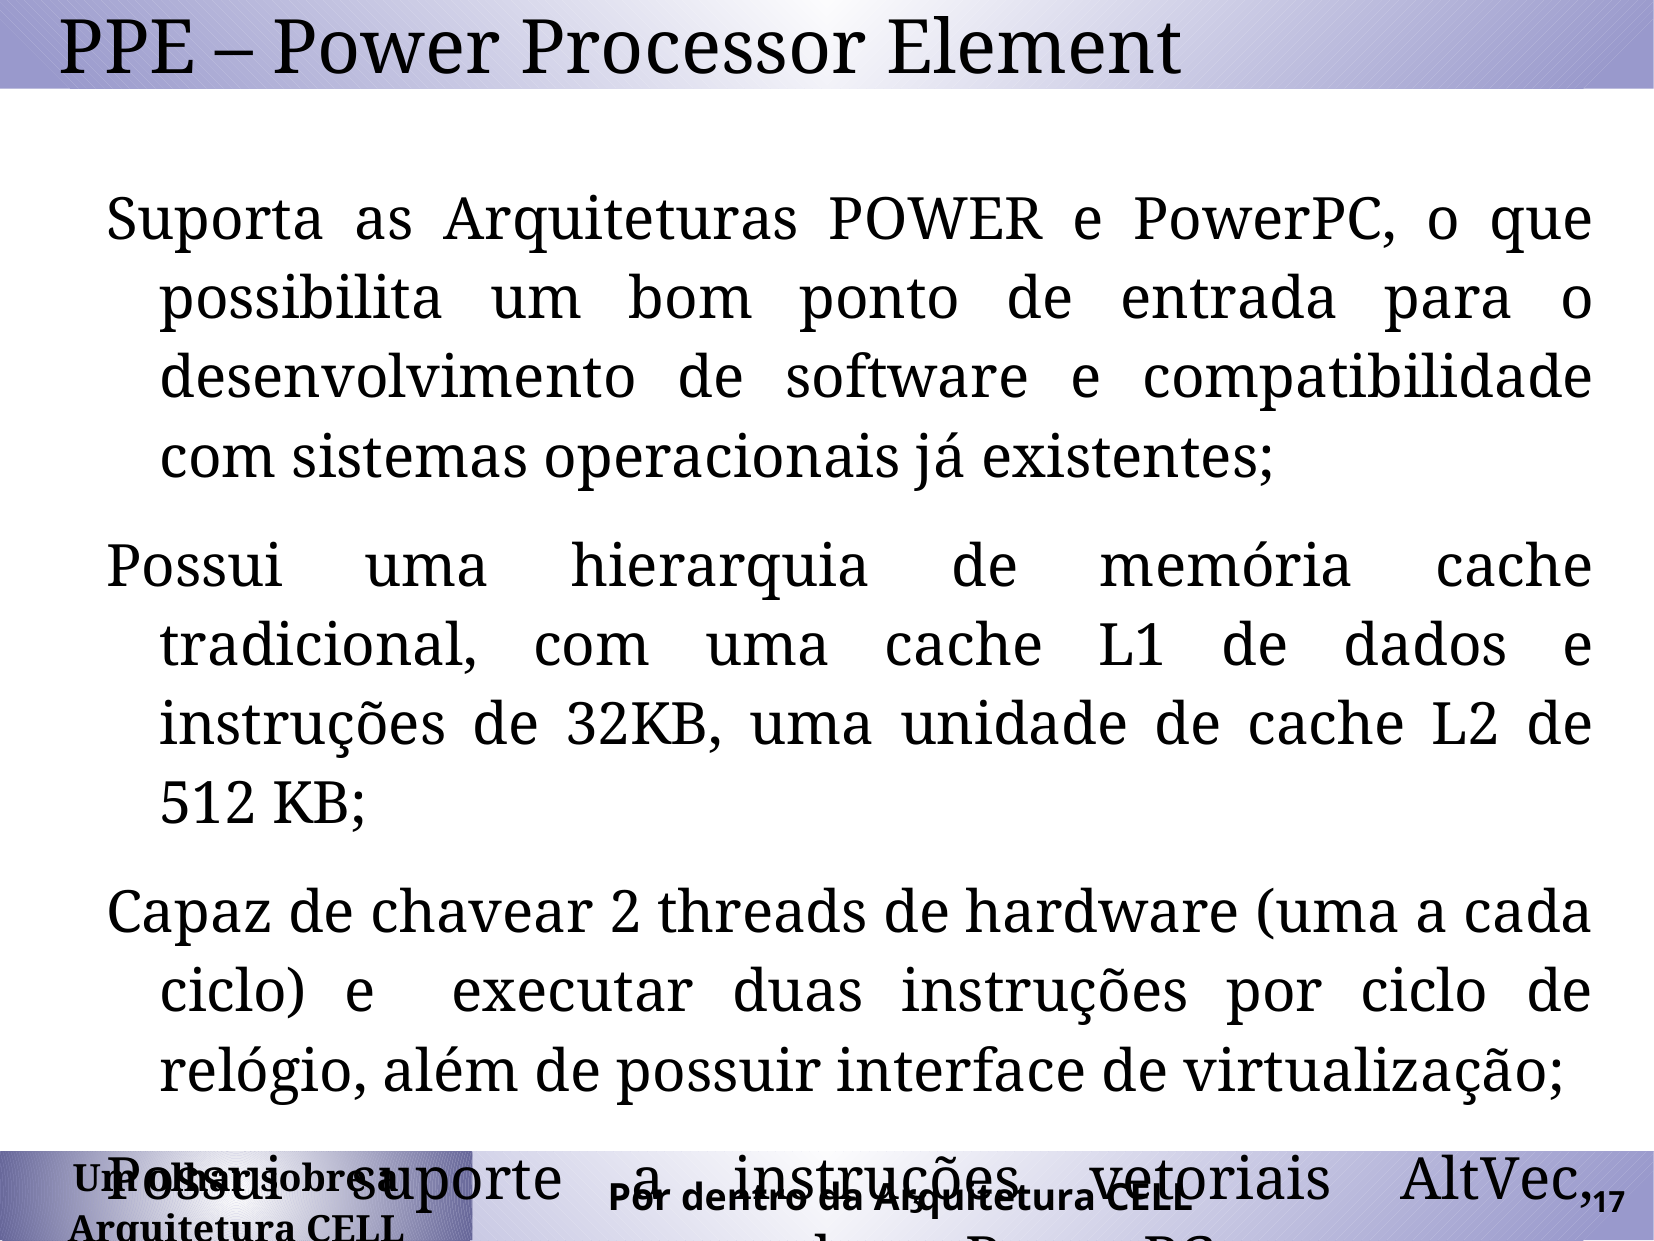

# PPE – Power Processor Element
Suporta as Arquiteturas POWER e PowerPC, o que possibilita um bom ponto de entrada para o desenvolvimento de software e compatibilidade com sistemas operacionais já existentes;
Possui uma hierarquia de memória cache tradicional, com uma cache L1 de dados e instruções de 32KB, uma unidade de cache L2 de 512 KB;
Capaz de chavear 2 threads de hardware (uma a cada ciclo) e executar duas instruções por ciclo de relógio, além de possuir interface de virtualização;
Possui suporte a instruções vetoriais AltVec, presentes nos processadores PowerPC;
Por dentro da Arquitetura CELL
17